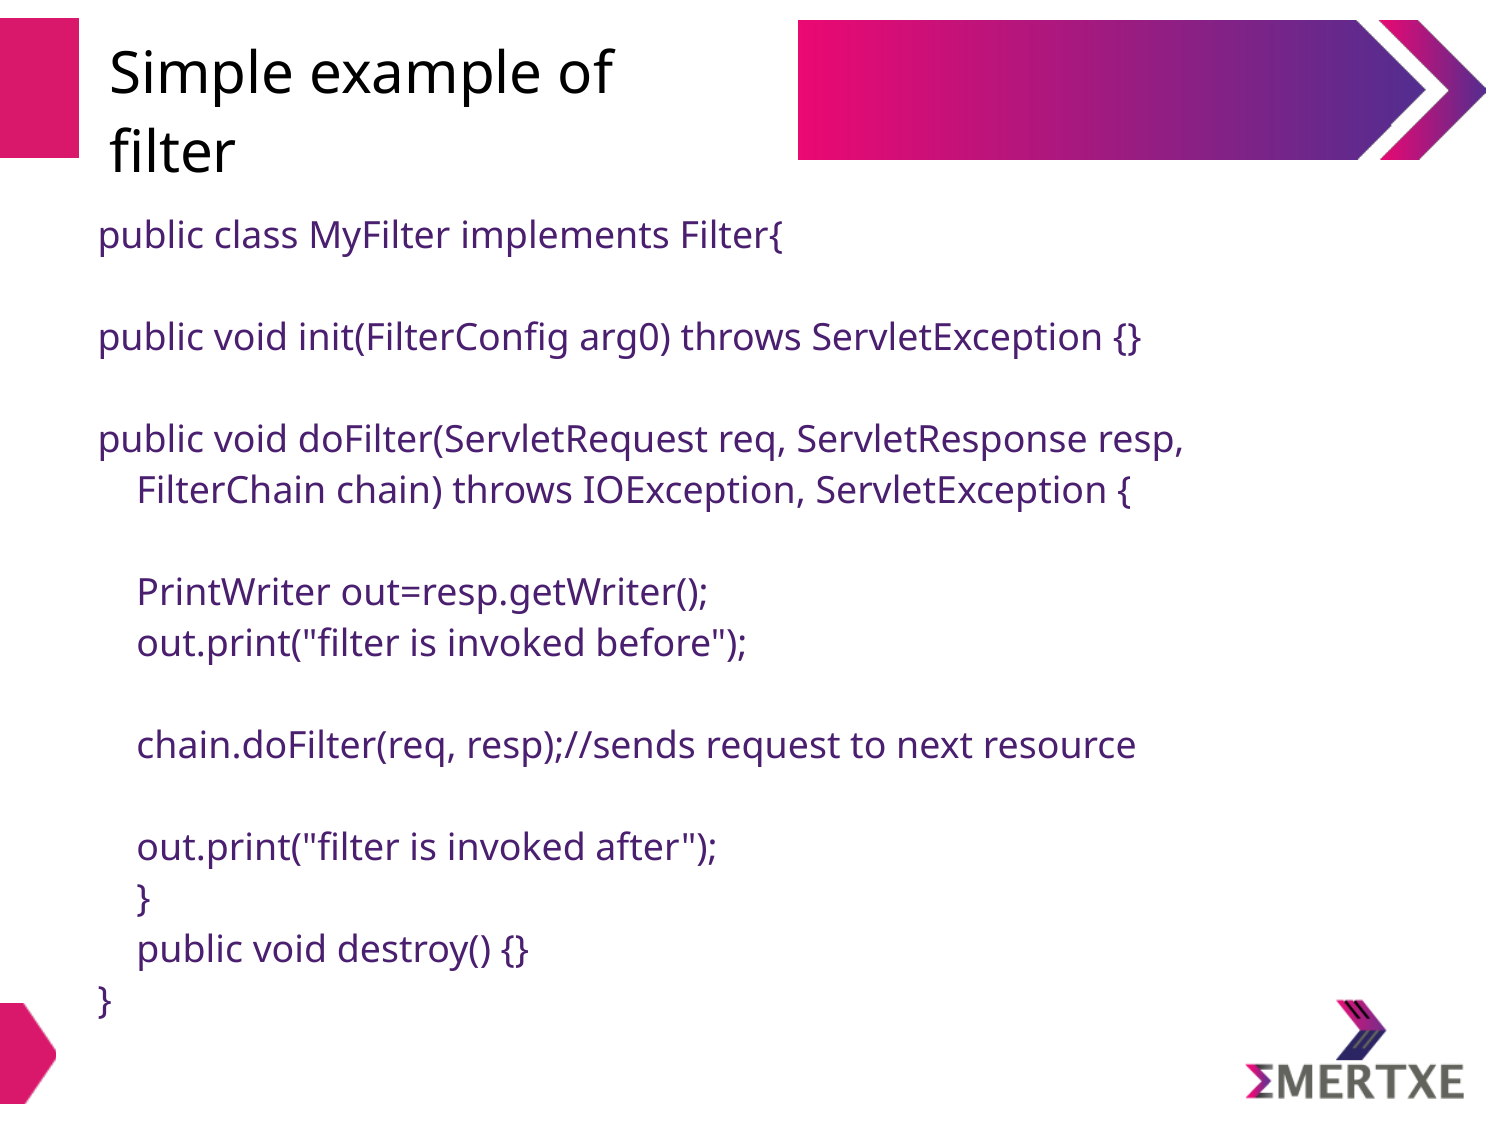

Simple example of filter
public class MyFilter implements Filter{
public void init(FilterConfig arg0) throws ServletException {}
public void doFilter(ServletRequest req, ServletResponse resp,
 FilterChain chain) throws IOException, ServletException {
 PrintWriter out=resp.getWriter();
 out.print("filter is invoked before");
 chain.doFilter(req, resp);//sends request to next resource
 out.print("filter is invoked after");
 }
 public void destroy() {}
}